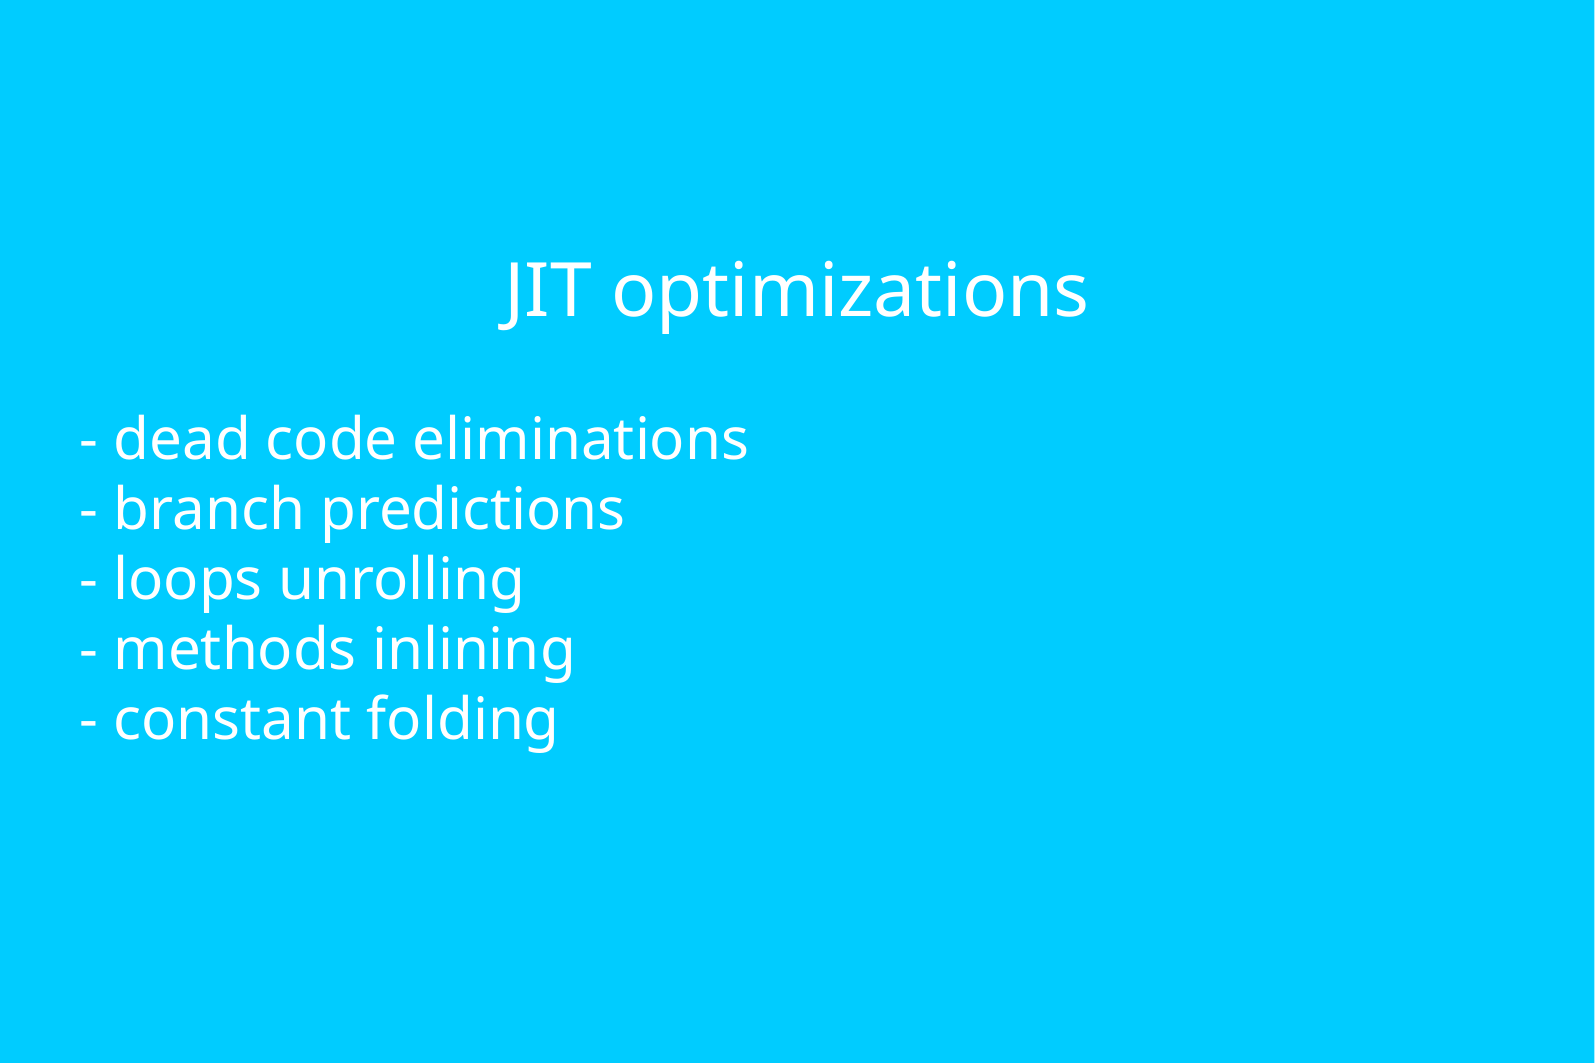

JIT optimizations
- dead code eliminations
- branch predictions
- loops unrolling
- methods inlining
- constant folding